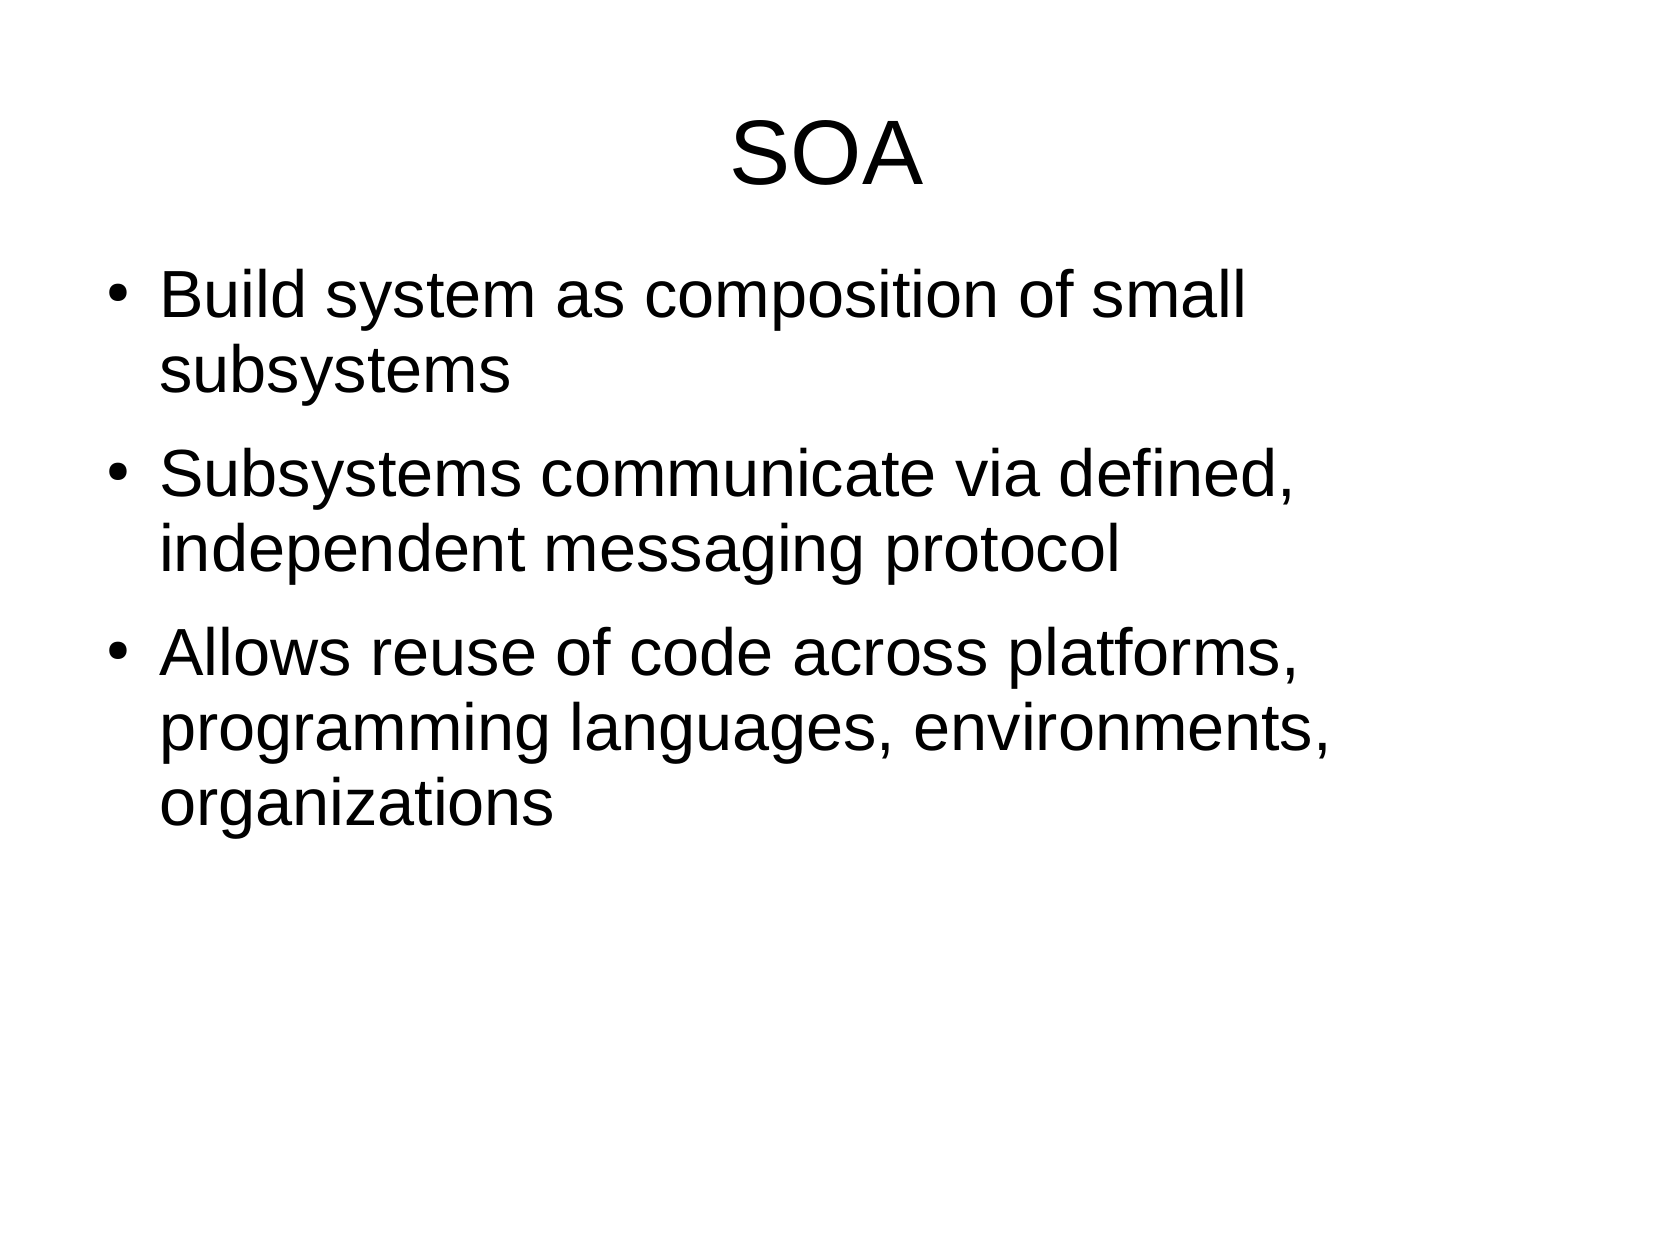

# SOA
Build system as composition of small subsystems
Subsystems communicate via defined, independent messaging protocol
Allows reuse of code across platforms, programming languages, environments, organizations